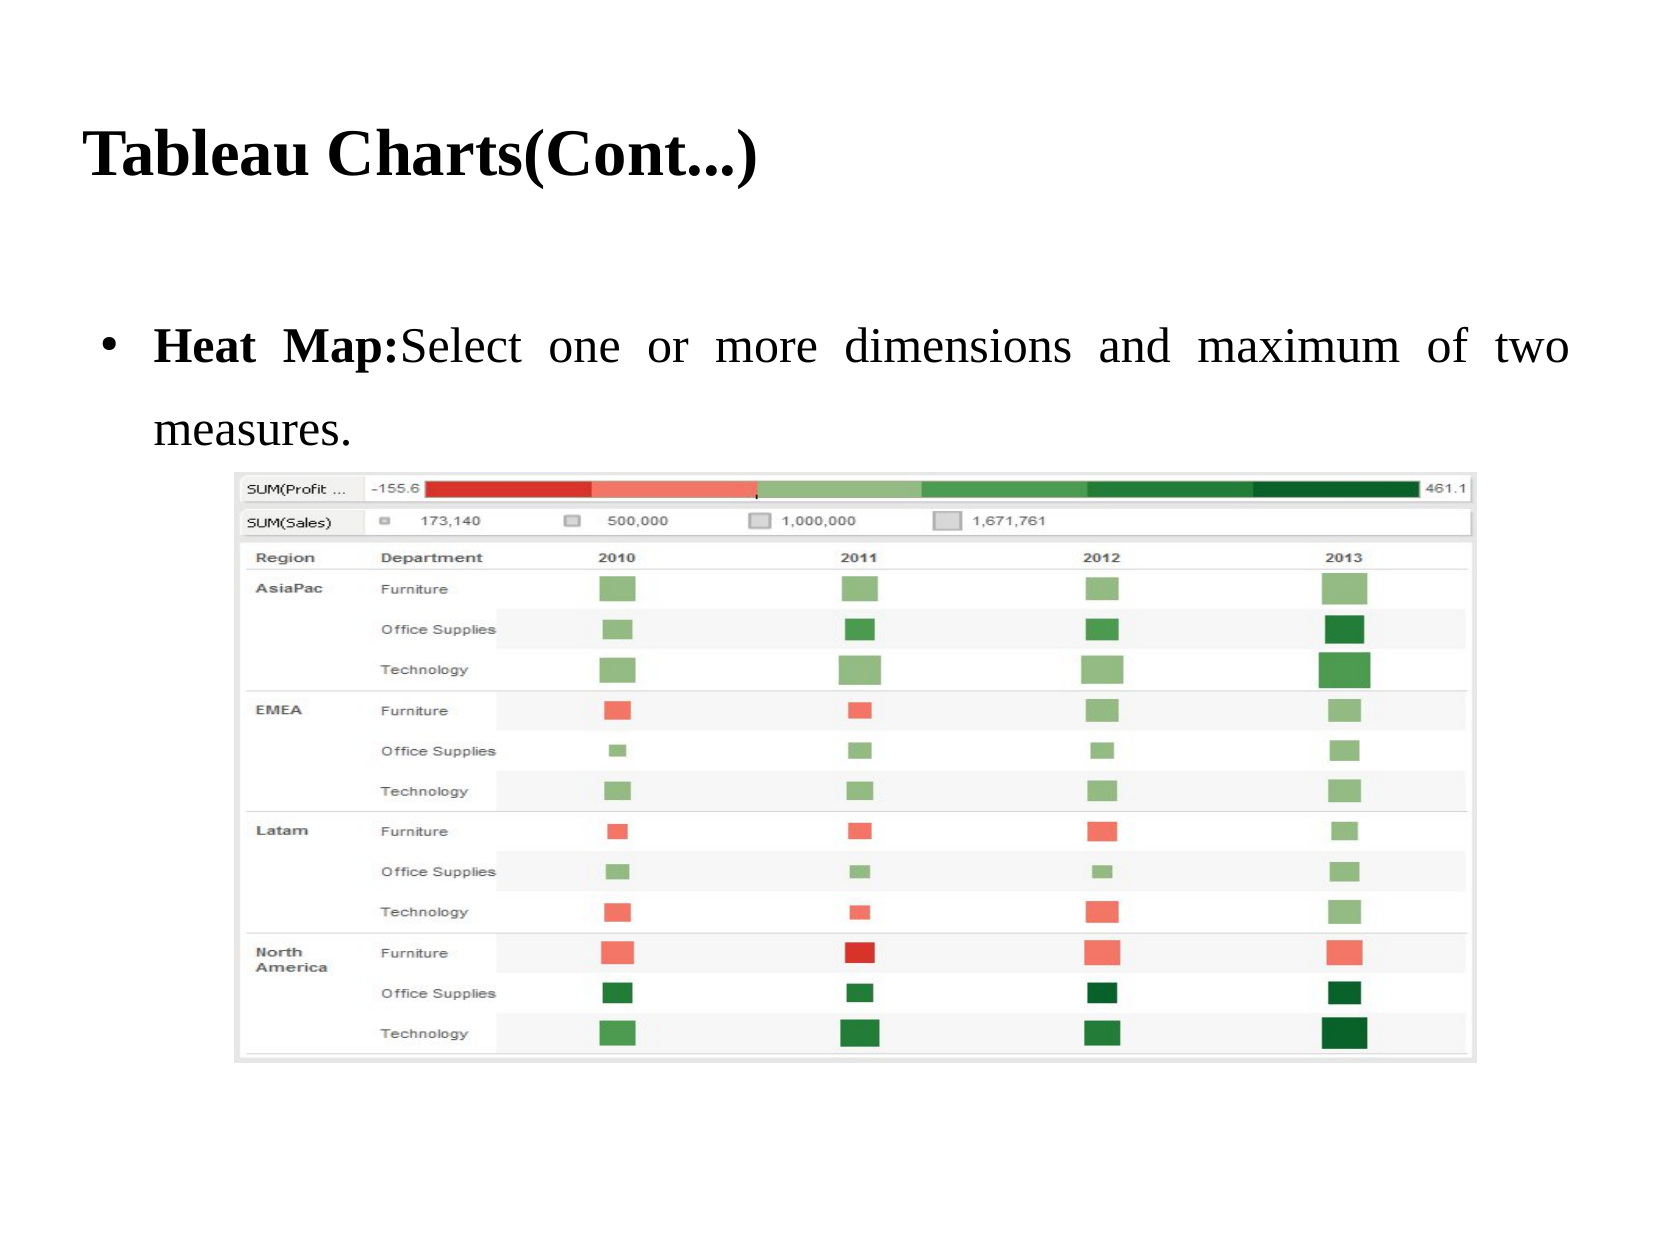

# Tableau Charts(Cont...)
Heat Map:Select one or more dimensions and maximum of two measures.